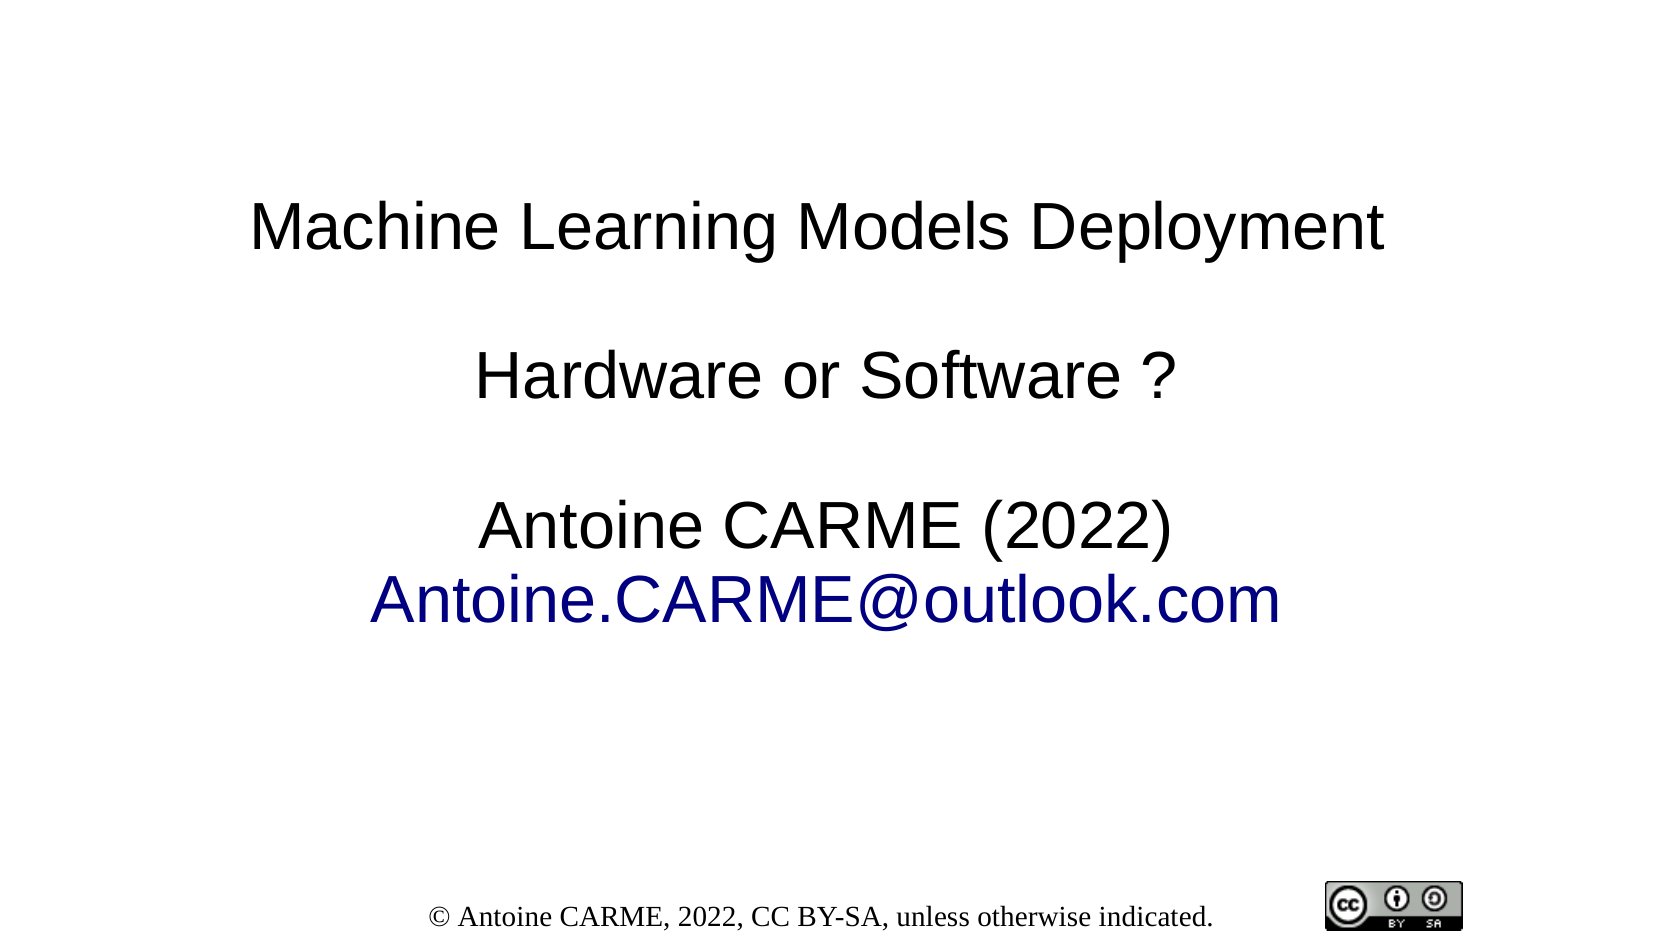

# Machine Learning Models Deployment
Hardware or Software ?
Antoine CARME (2022)
Antoine.CARME@outlook.com